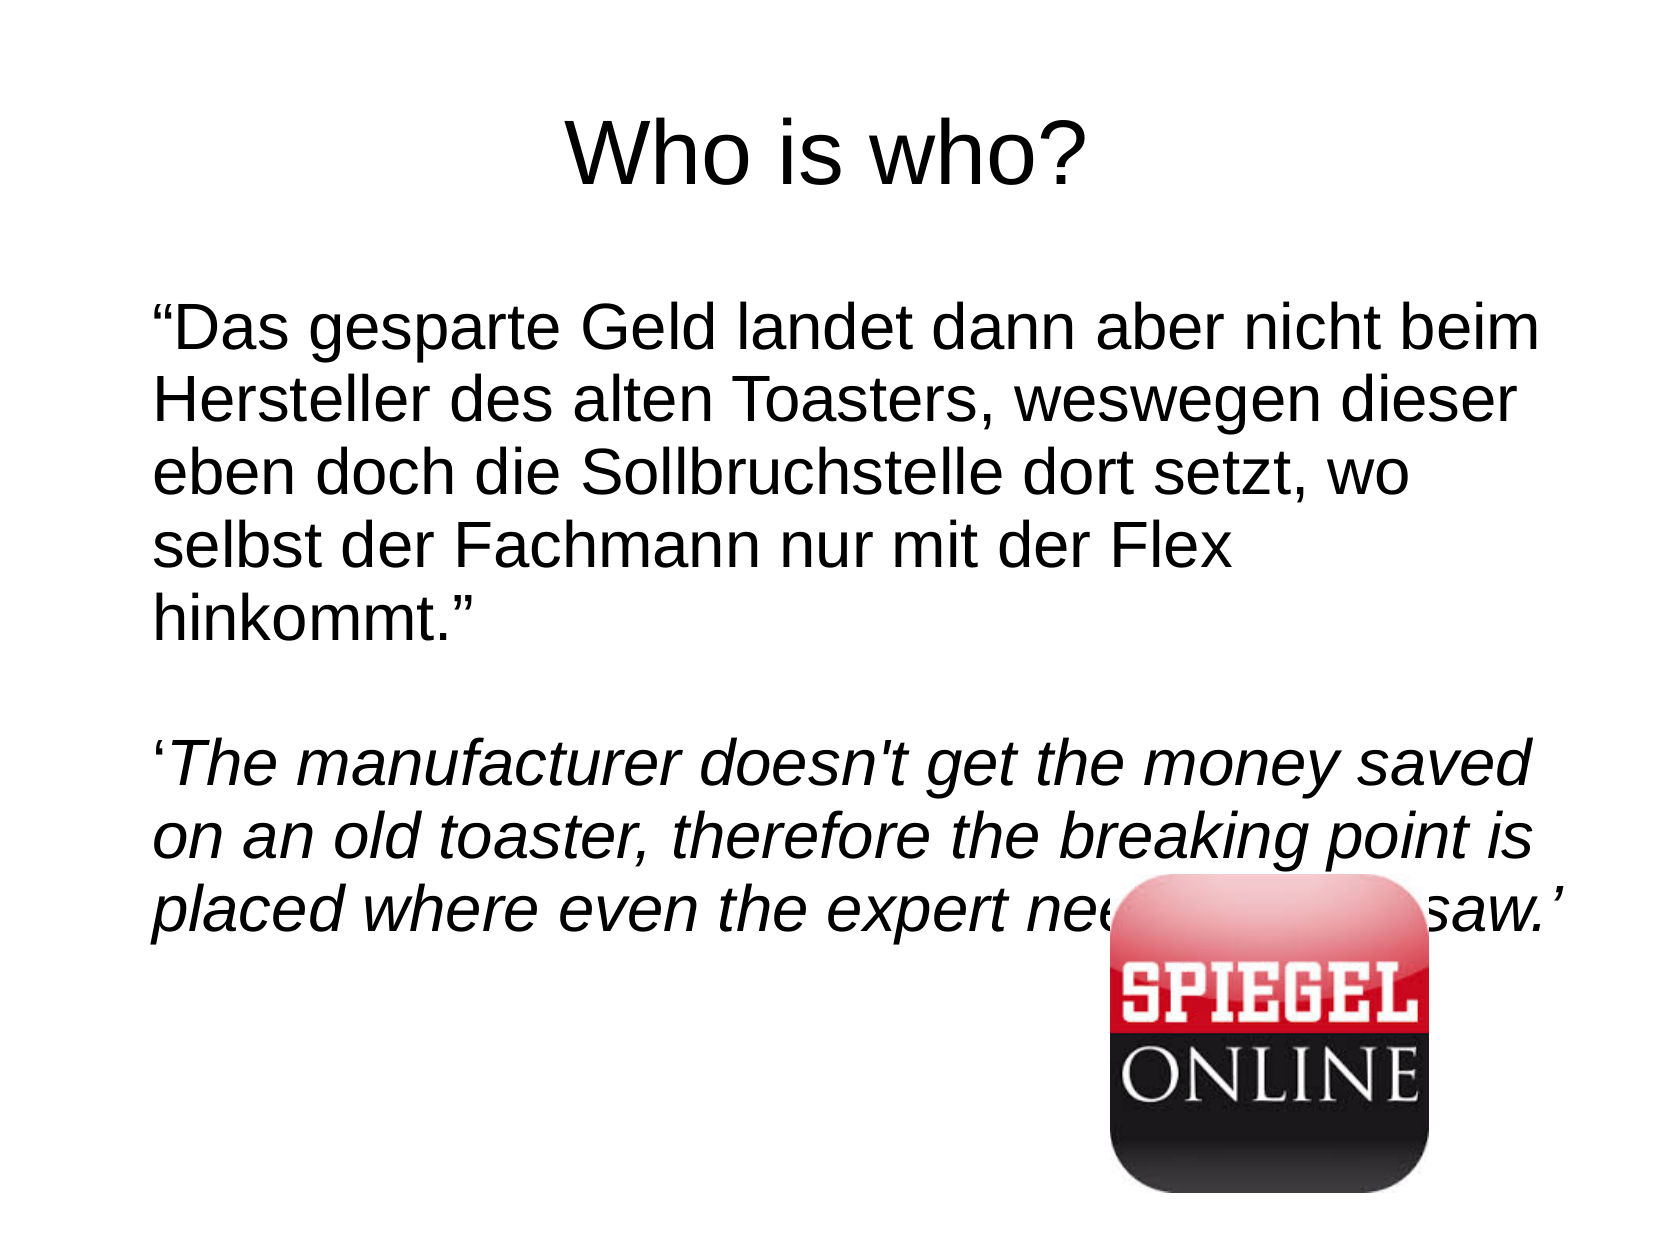

# Who is who?
“Das gesparte Geld landet dann aber nicht beim Hersteller des alten Toasters, weswegen dieser eben doch die Sollbruchstelle dort setzt, wo selbst der Fachmann nur mit der Flex hinkommt.”
‘The manufacturer doesn't get the money saved on an old toaster, therefore the breaking point is placed where even the expert needs a Flex saw.’